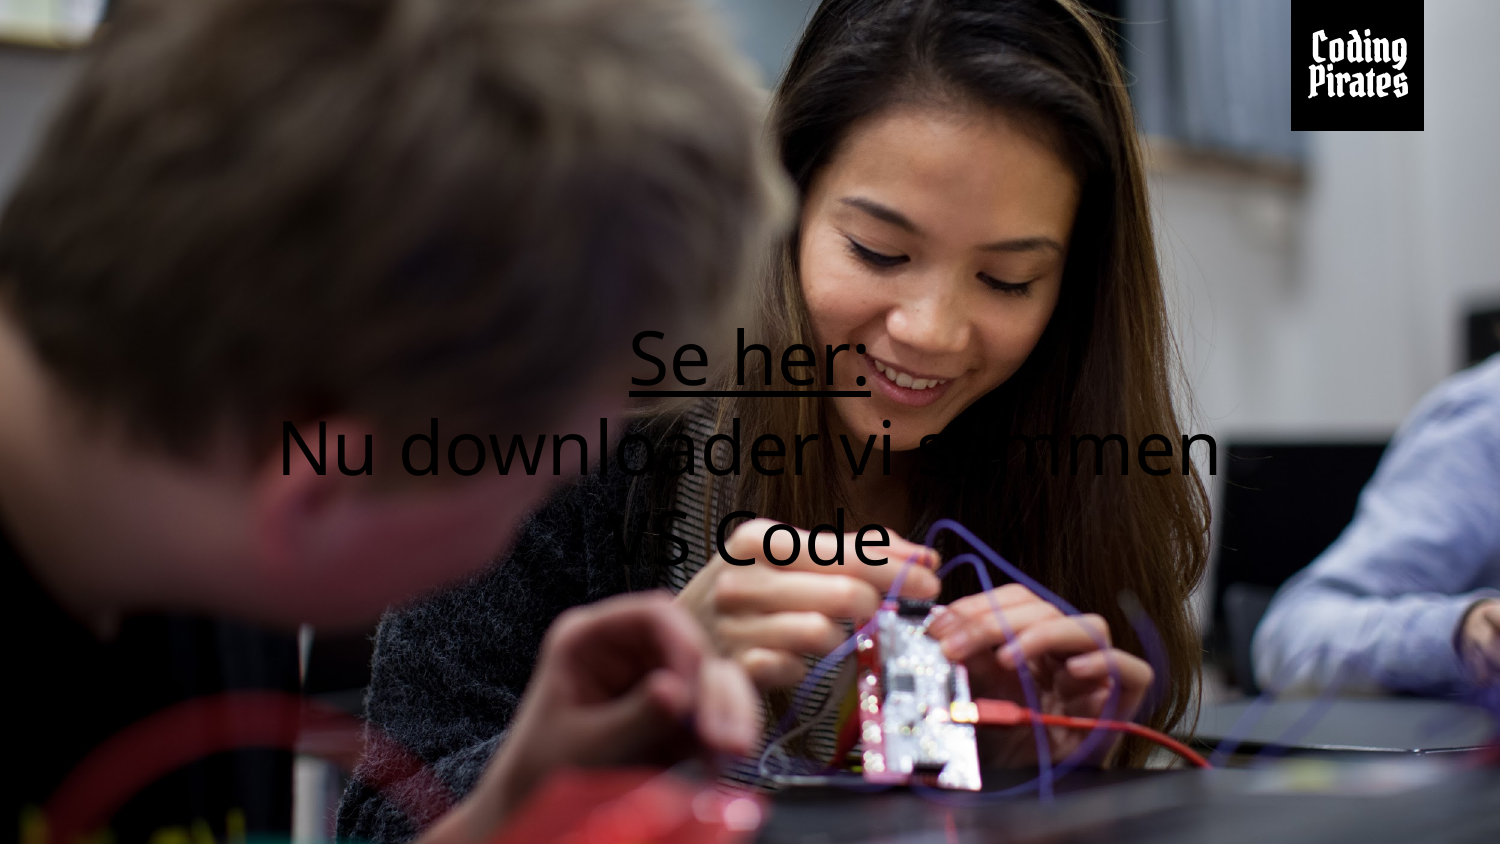

# Se her: Nu downloader vi sammen VS Code